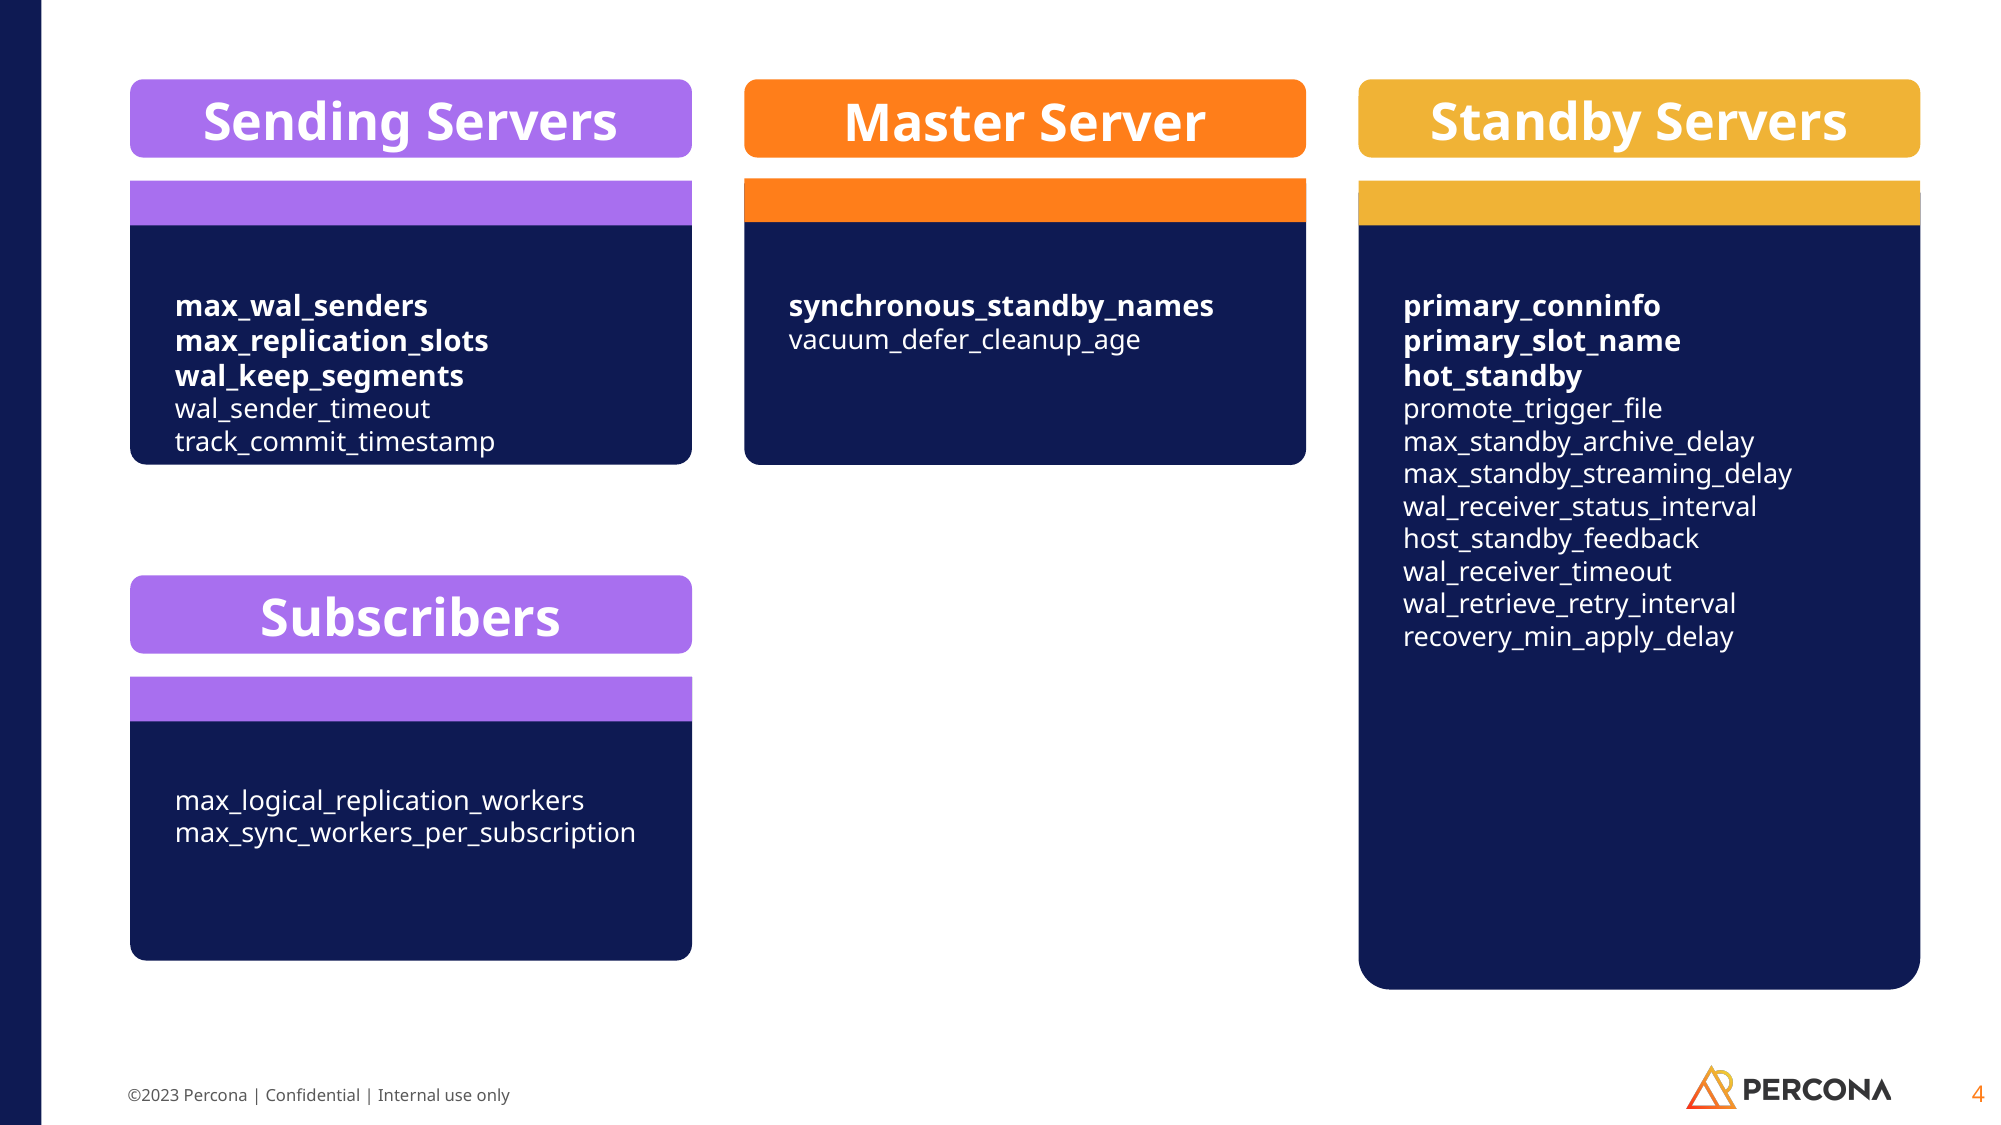

Sending Servers
Standby Servers
Master Server
max_wal_senders
max_replication_slots
wal_keep_segments
wal_sender_timeout
track_commit_timestamp
synchronous_standby_names
vacuum_defer_cleanup_age
primary_conninfo
primary_slot_name
hot_standby
promote_trigger_file
max_standby_archive_delay
max_standby_streaming_delay
wal_receiver_status_interval
host_standby_feedback
wal_receiver_timeout
wal_retrieve_retry_interval
recovery_min_apply_delay
Subscribers
max_logical_replication_workers
max_sync_workers_per_subscription